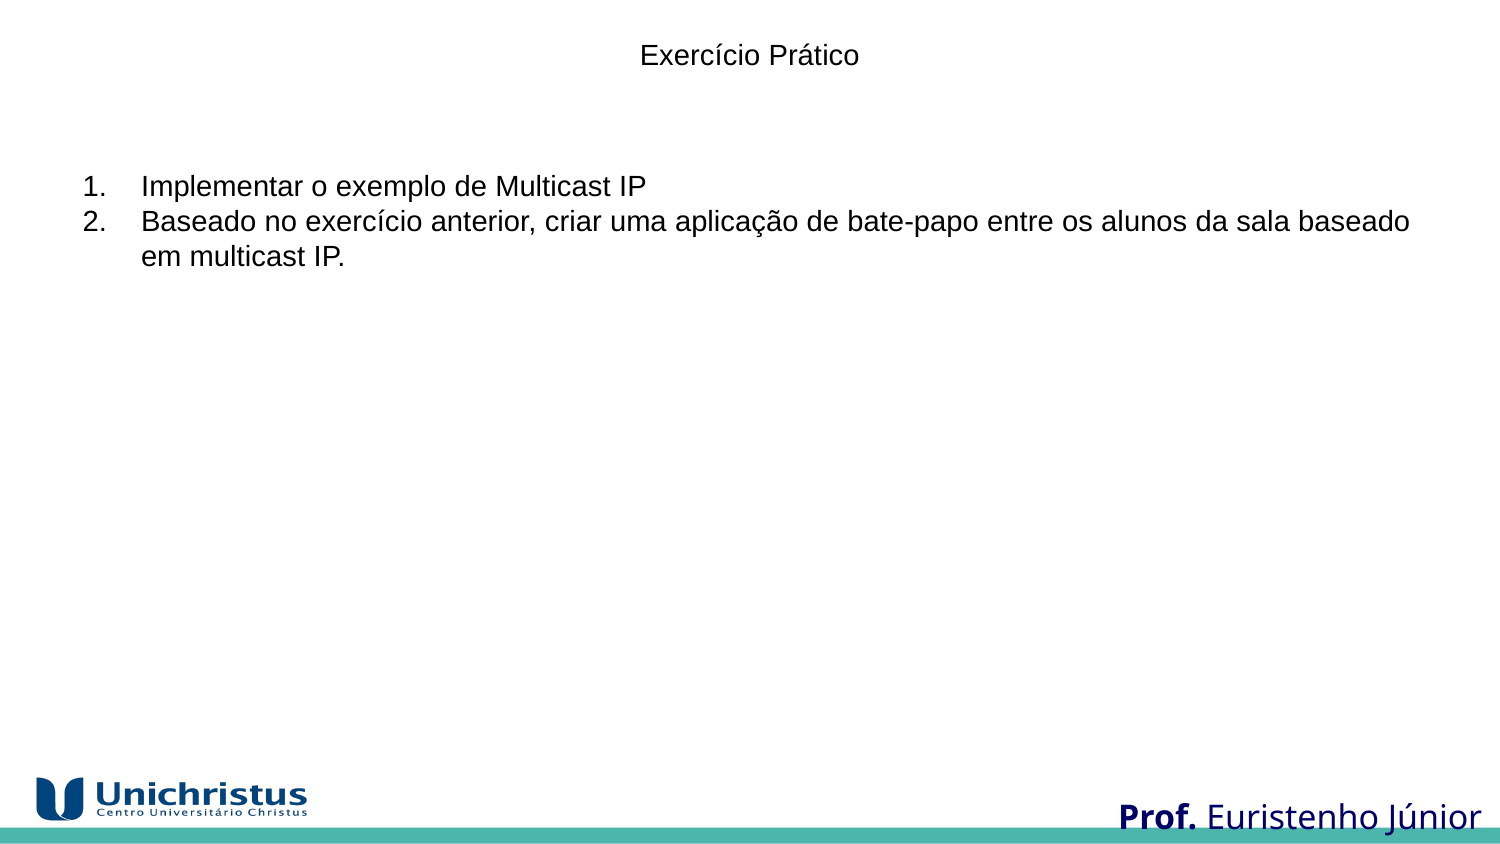

# Exercício Prático
Implementar o exemplo de Multicast IP
Baseado no exercício anterior, criar uma aplicação de bate-papo entre os alunos da sala baseado em multicast IP.